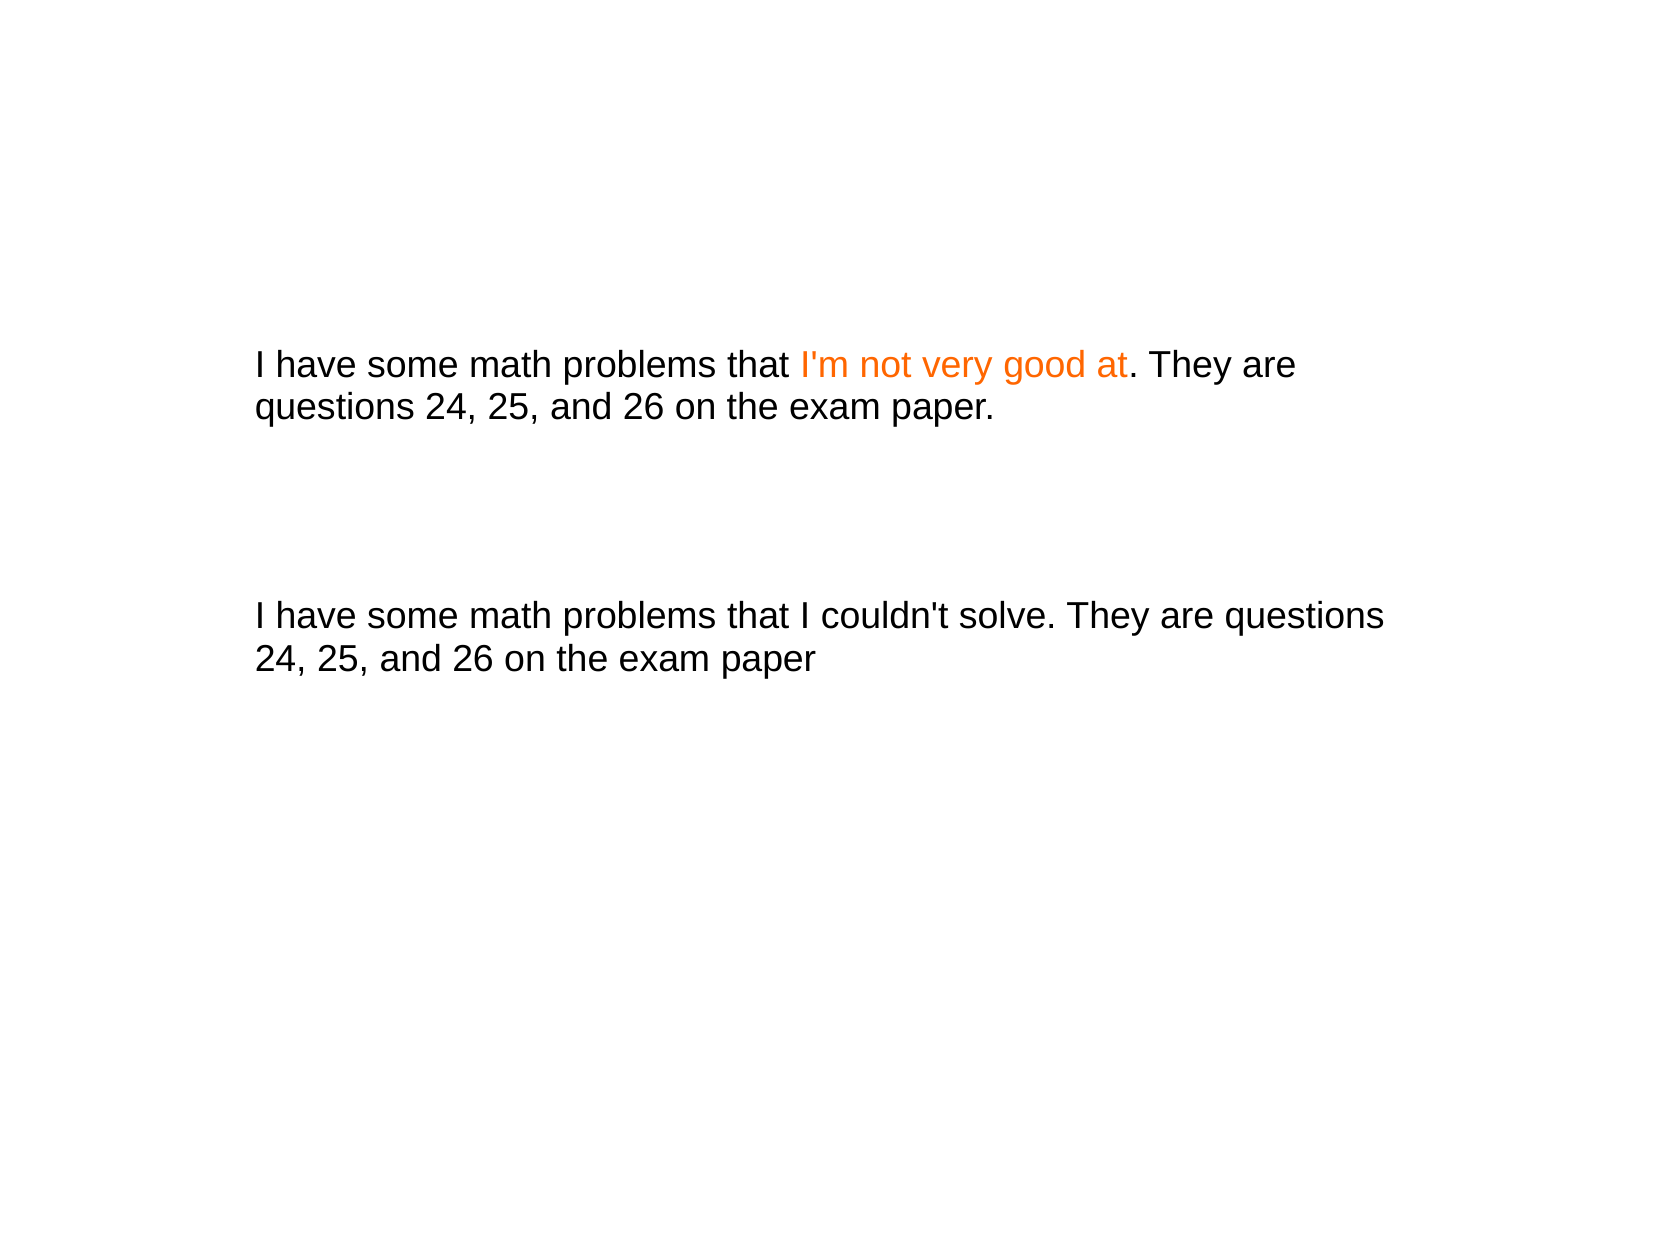

I have some math problems that I'm not very good at. They are questions 24, 25, and 26 on the exam paper.
I have some math problems that I couldn't solve. They are questions 24, 25, and 26 on the exam paper